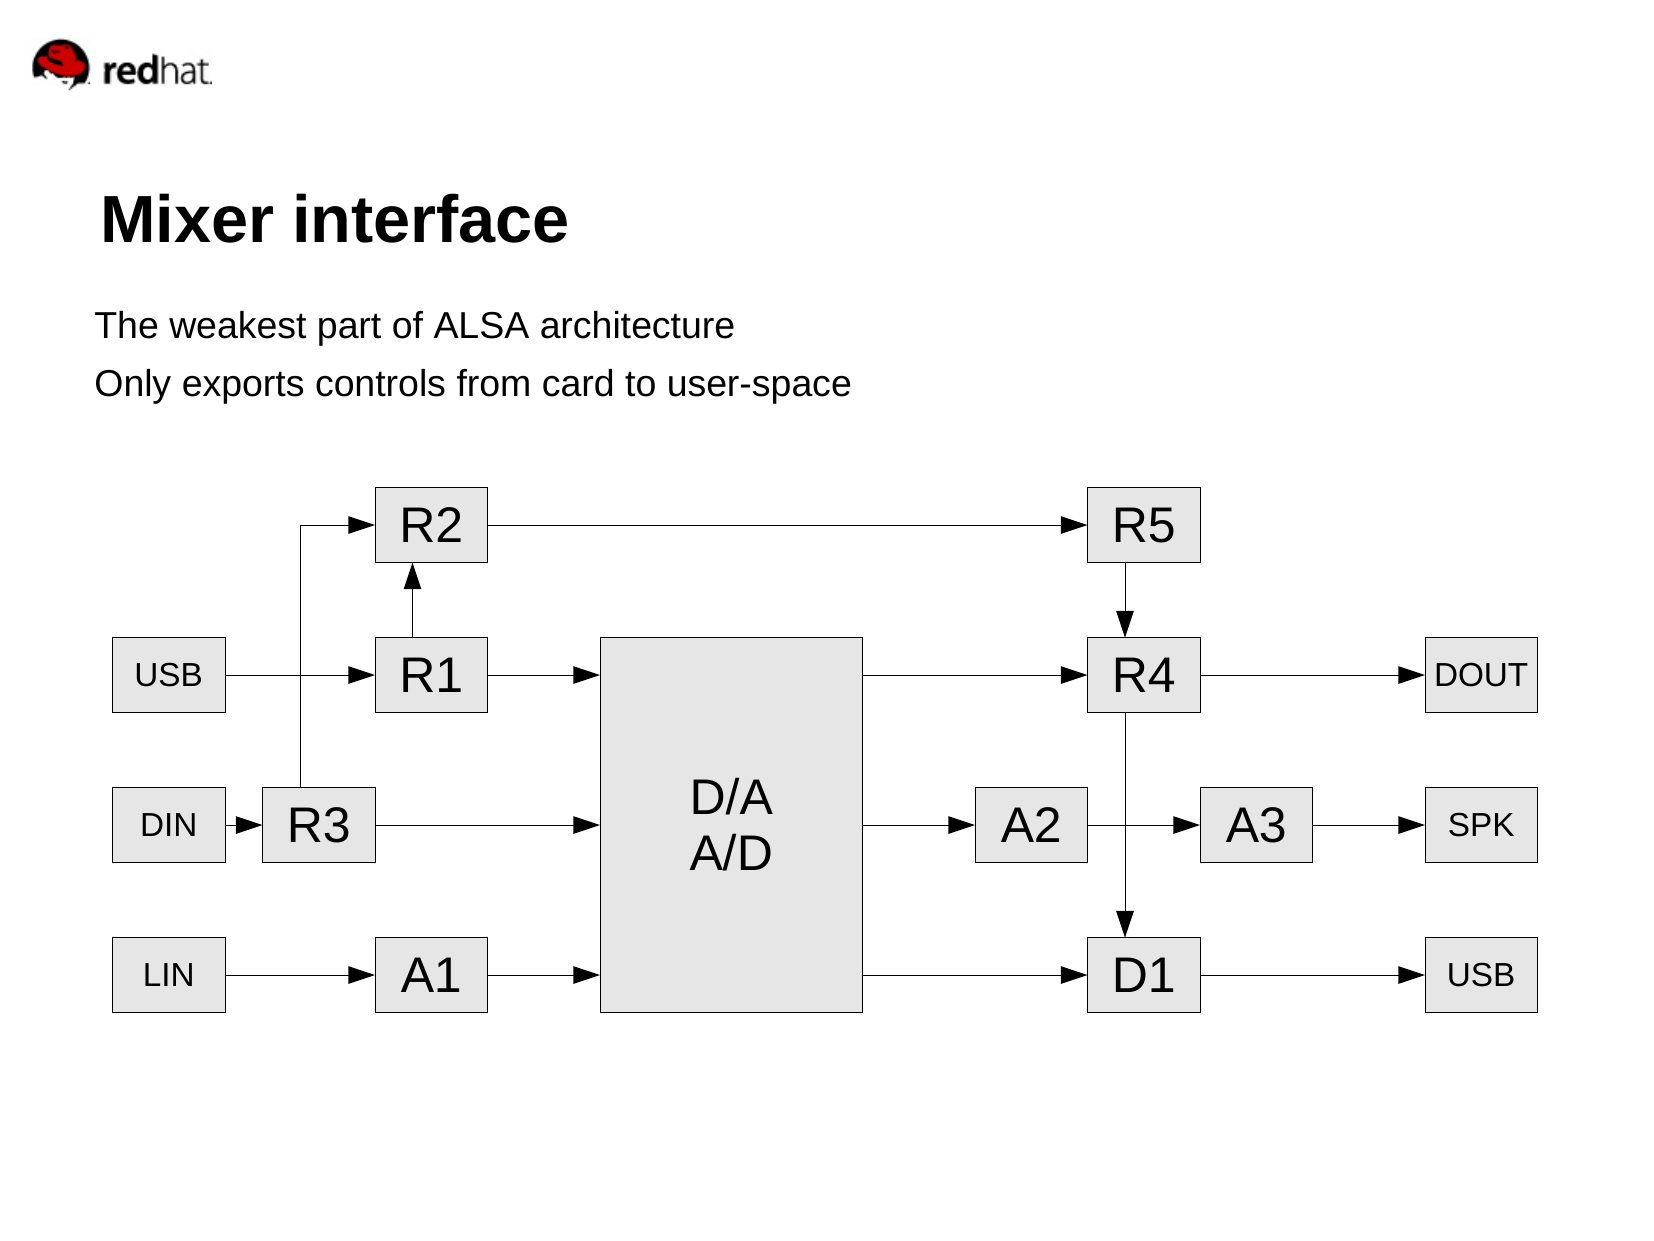

# Mixer interface
The weakest part of ALSA architecture
Only exports controls from card to user-space
R2
R5
USB
R1
D/A
A/D
R4
DOUT
DIN
R3
A2
A3
SPK
LIN
A1
D1
USB